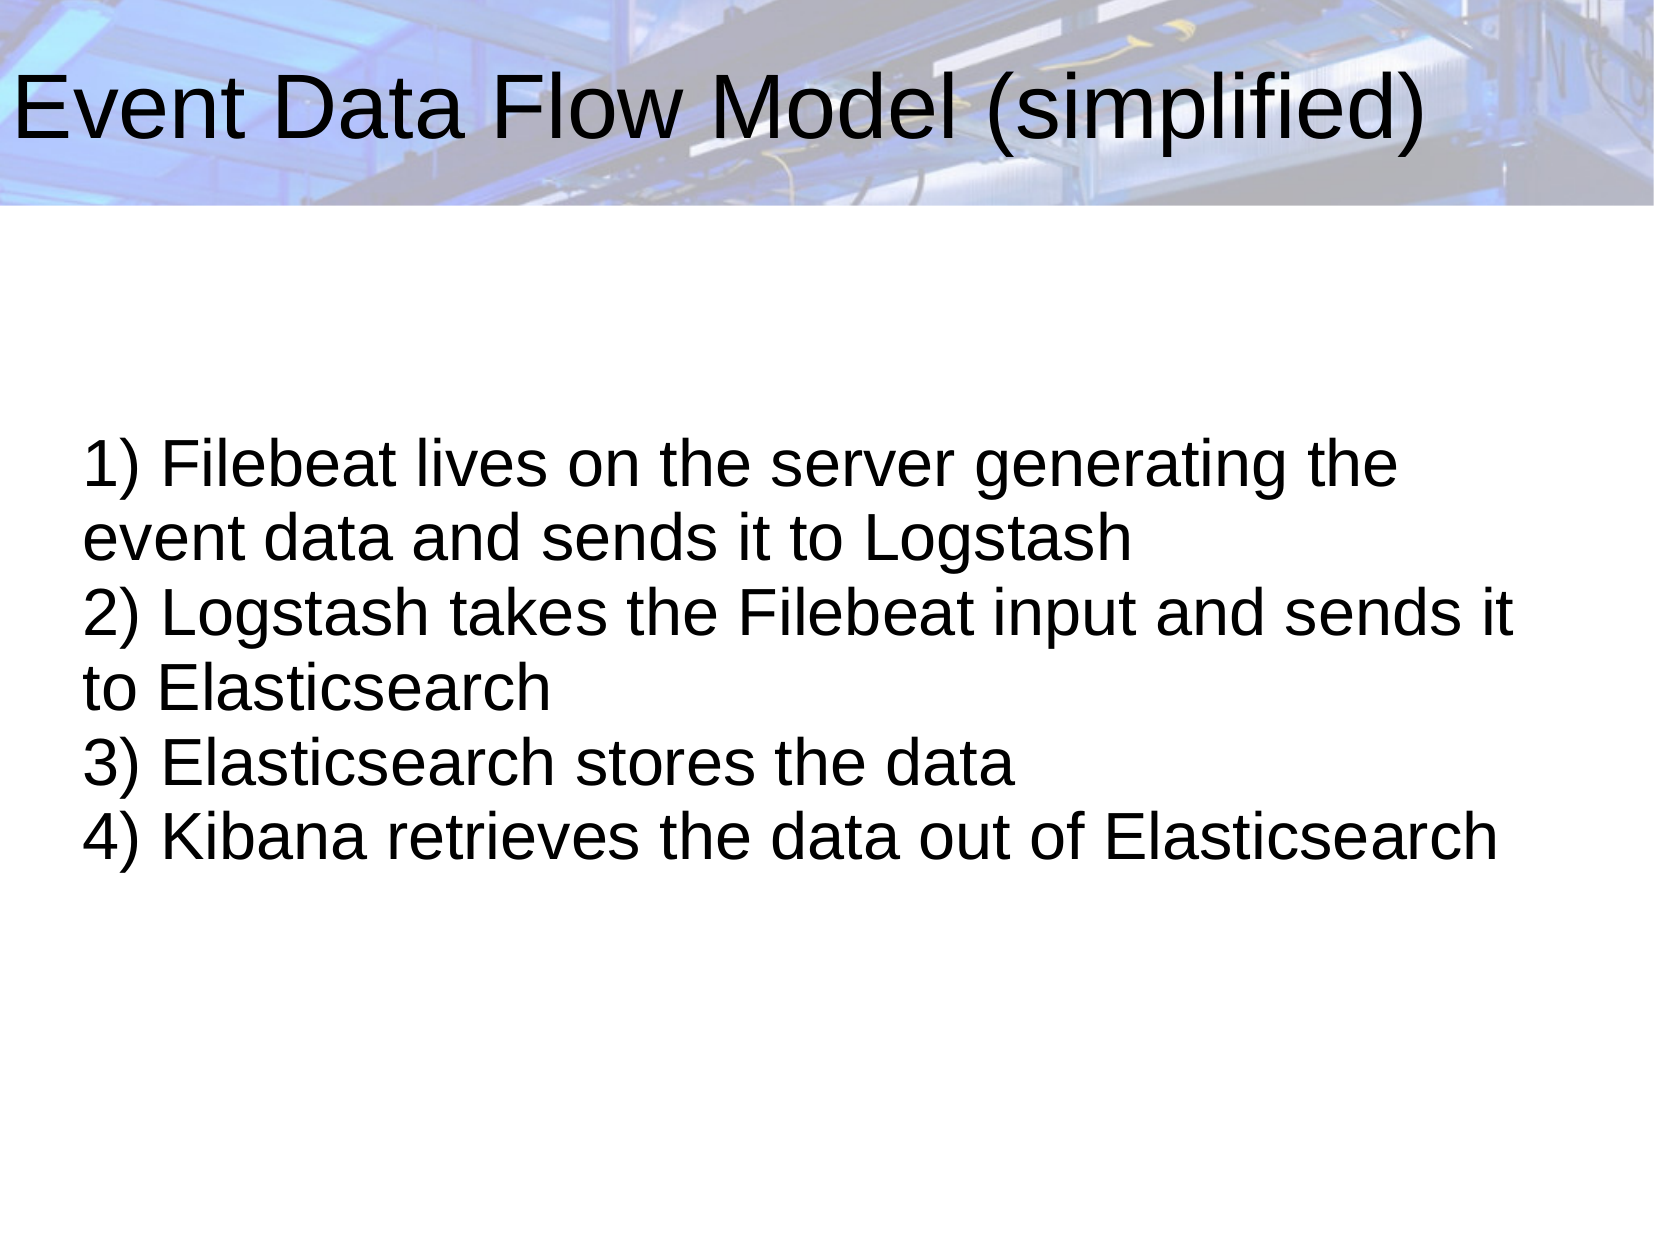

# Event Data Flow Model (simplified)
 Filebeat lives on the server generating the event data and sends it to Logstash
 Logstash takes the Filebeat input and sends it to Elasticsearch
 Elasticsearch stores the data
 Kibana retrieves the data out of Elasticsearch